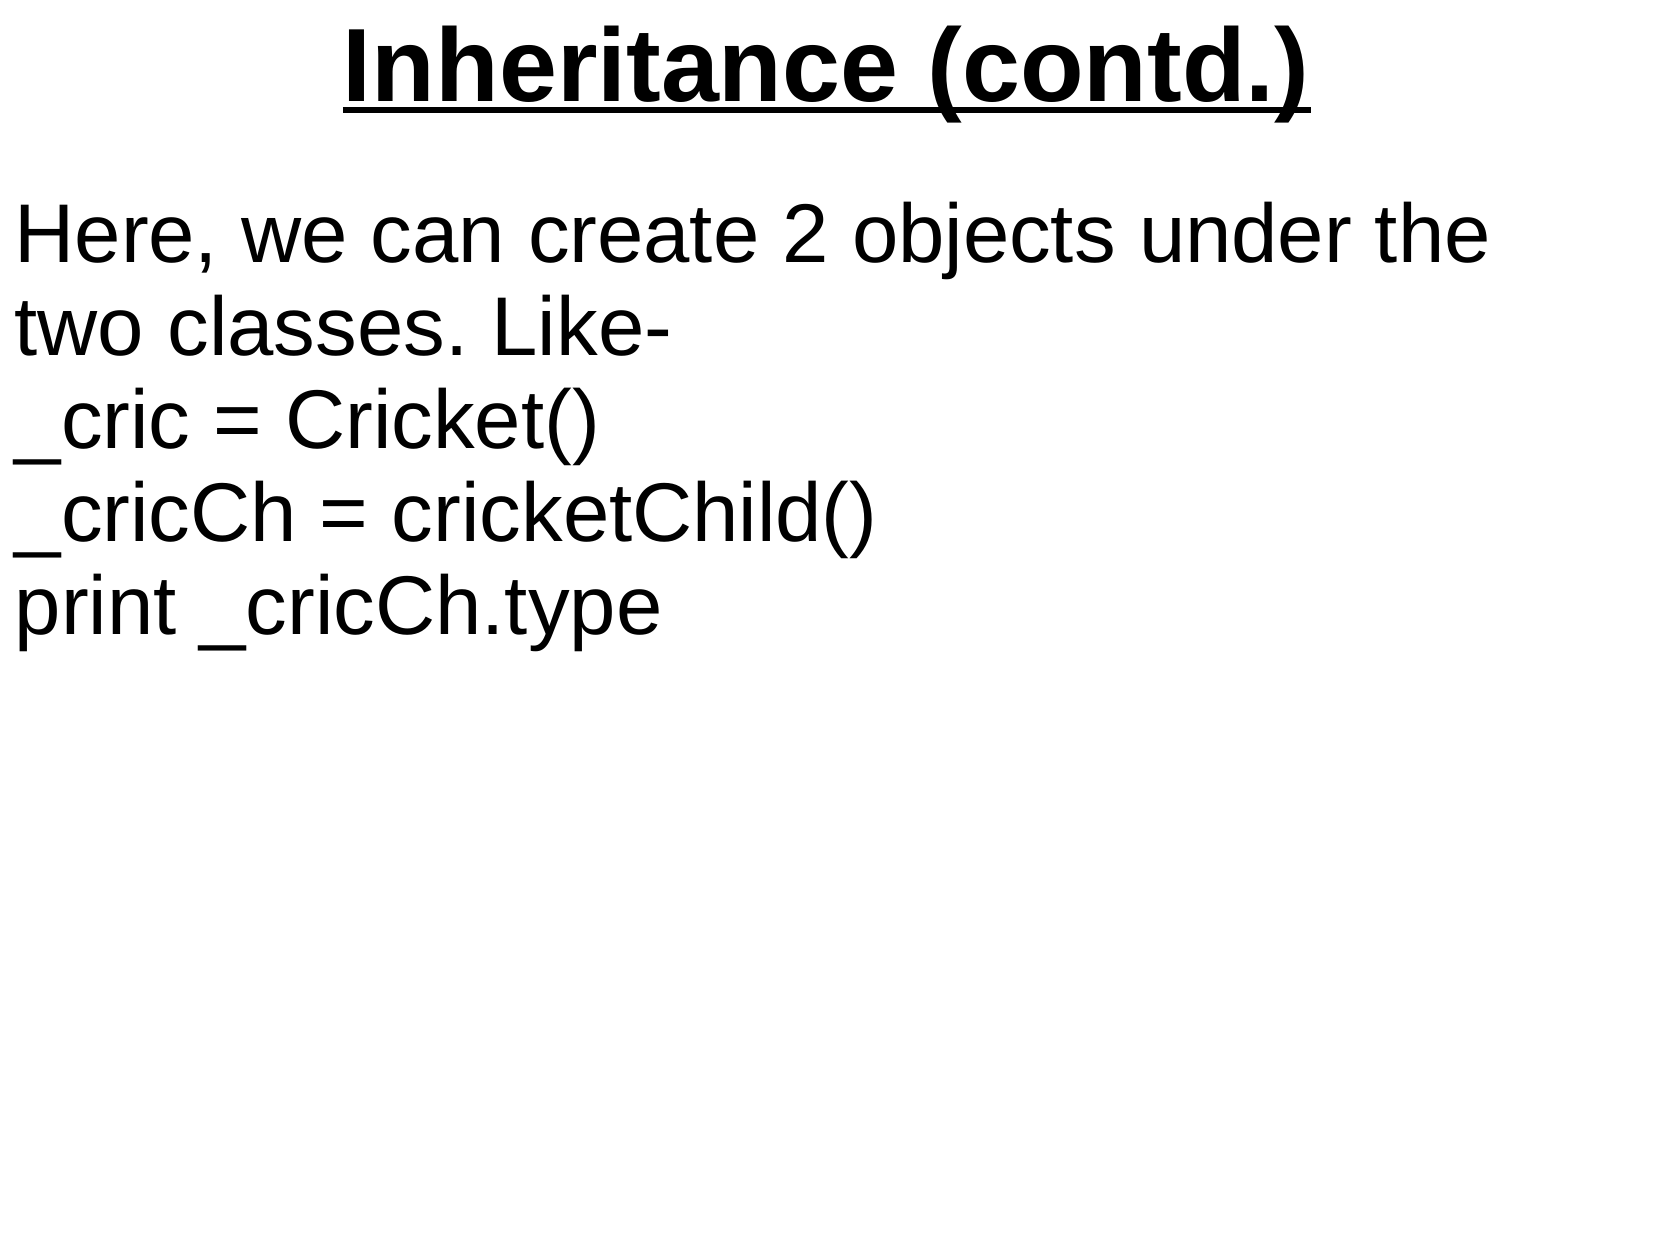

Inheritance (contd.)
Here, we can create 2 objects under the two classes. Like-
_cric = Cricket()
_cricCh = cricketChild()
print _cricCh.type